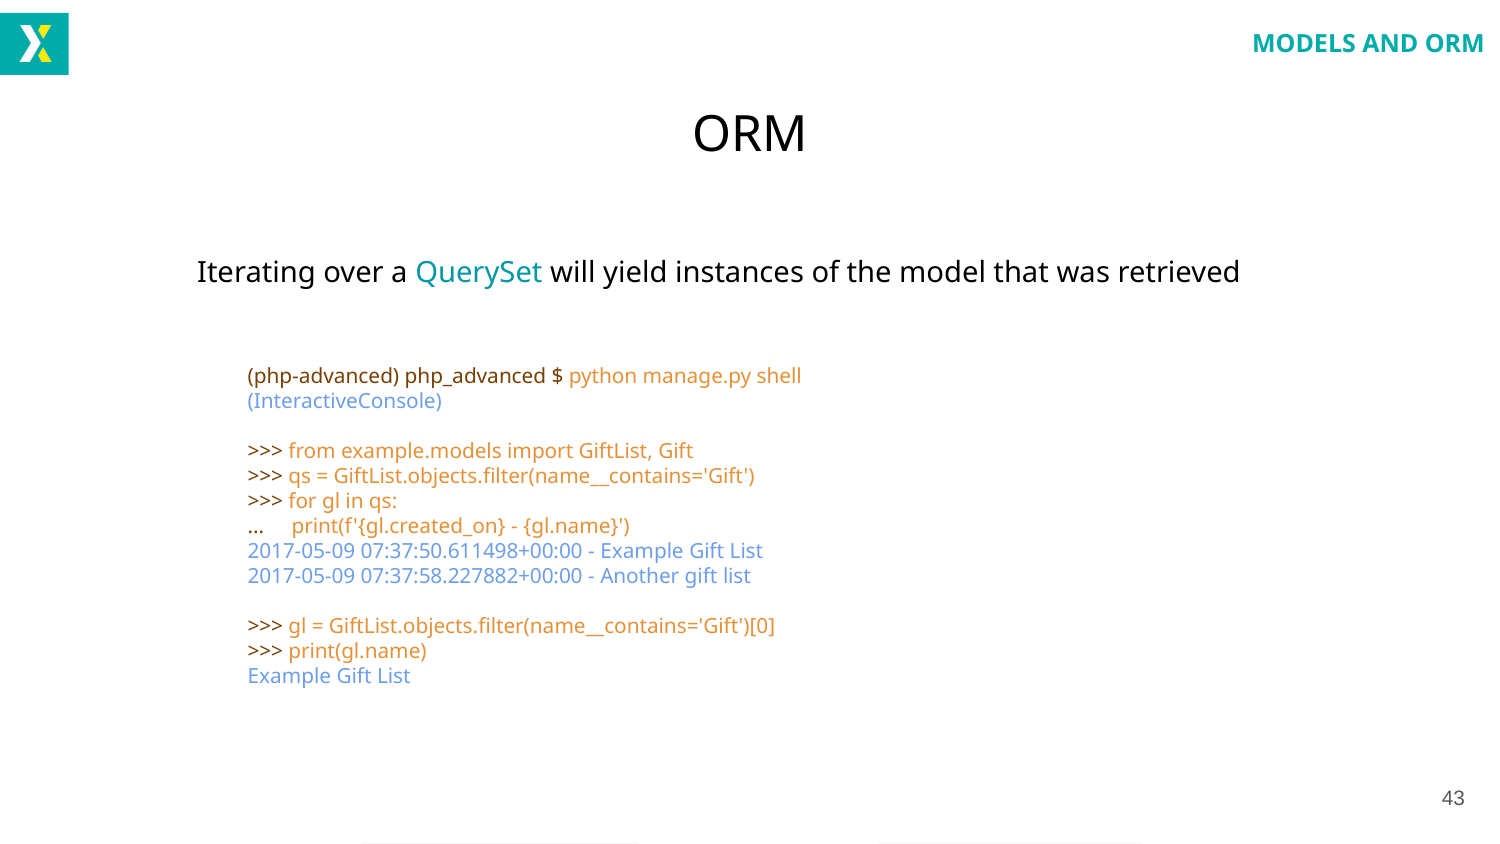

ORM
Iterating over a QuerySet will yield instances of the model that was retrieved
(php-advanced) php_advanced $ python manage.py shell
(InteractiveConsole)
>>> from example.models import GiftList, Gift
>>> qs = GiftList.objects.filter(name__contains='Gift')
>>> for gl in qs:
... print(f'{gl.created_on} - {gl.name}')
2017-05-09 07:37:50.611498+00:00 - Example Gift List
2017-05-09 07:37:58.227882+00:00 - Another gift list
>>> gl = GiftList.objects.filter(name__contains='Gift')[0]
>>> print(gl.name)
Example Gift List